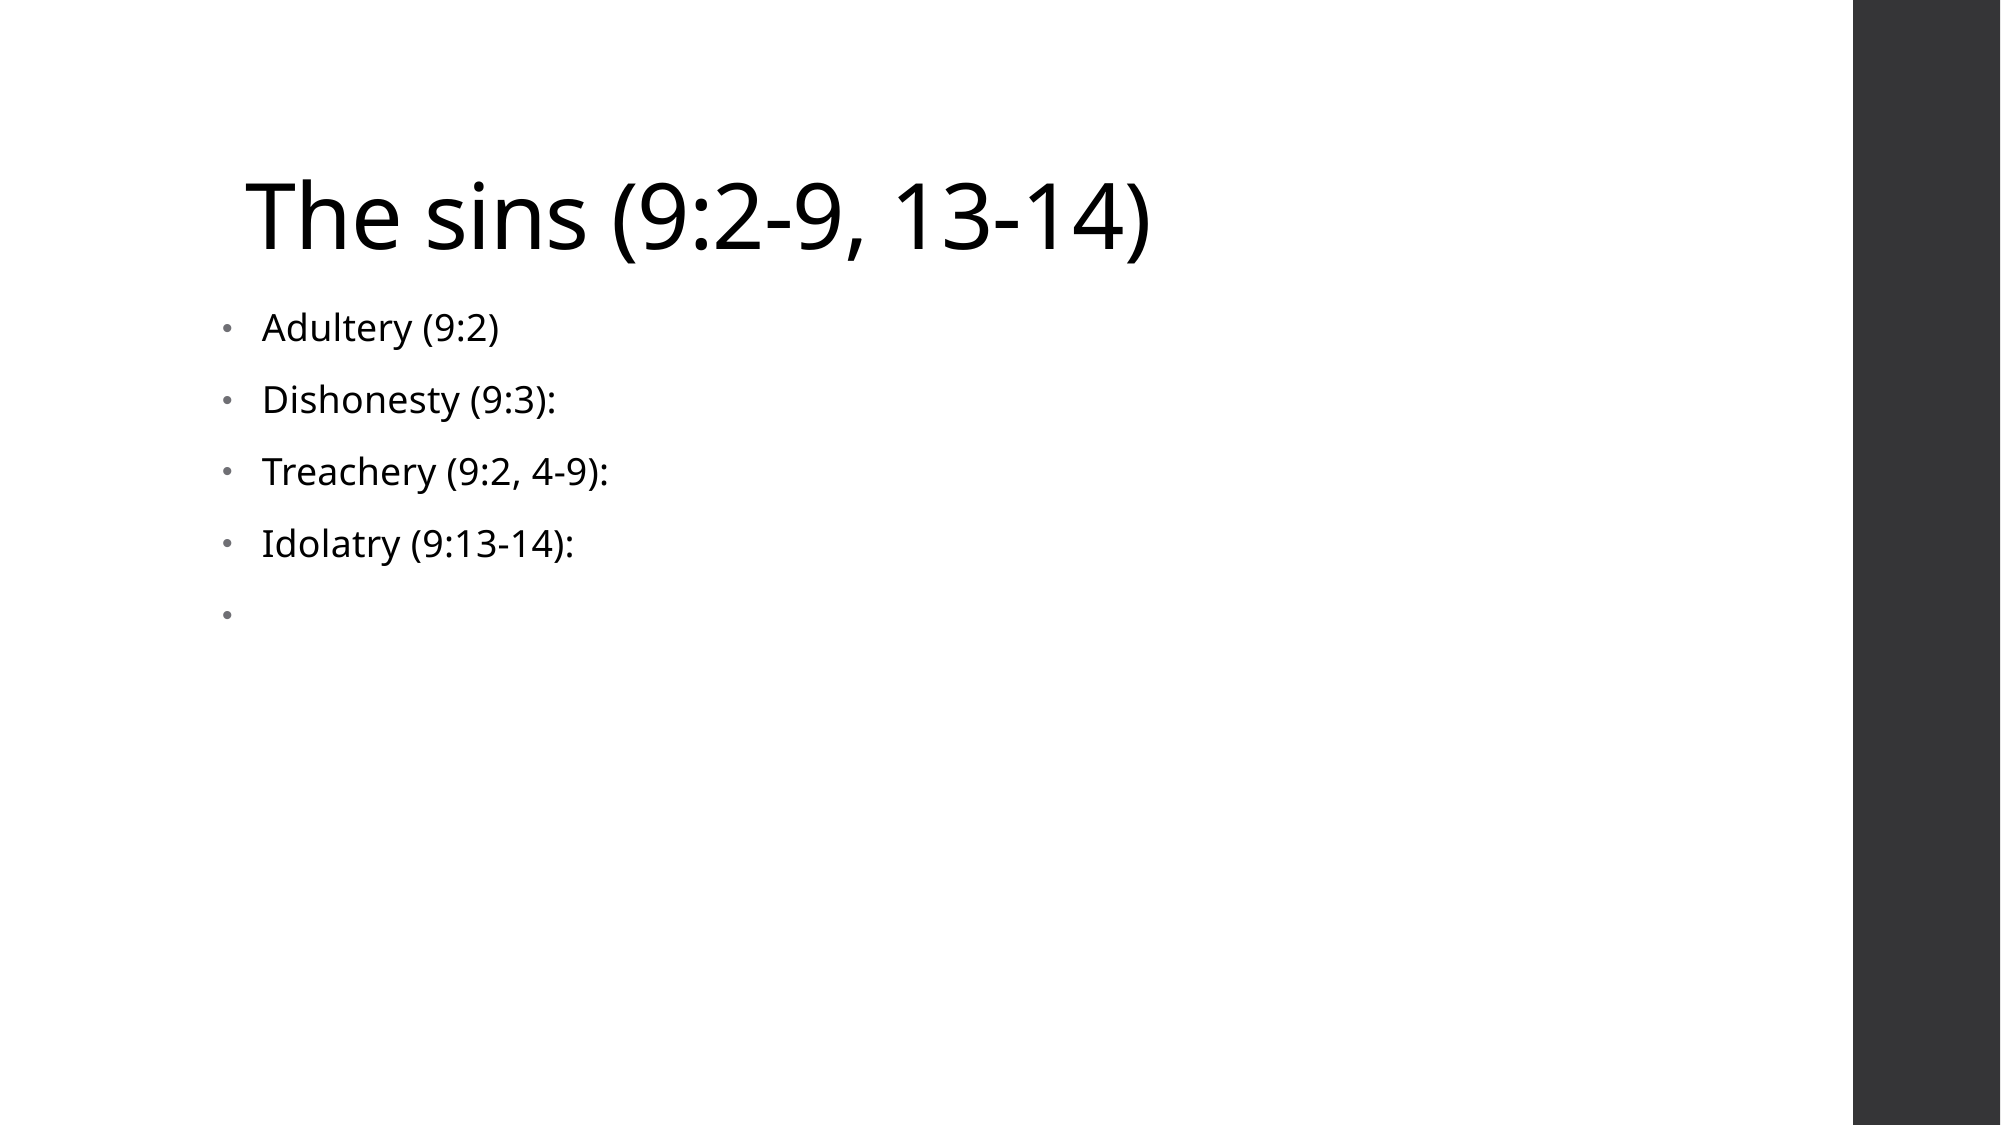

# The sins (9:2-9, 13-14)
 Adultery (9:2)
 Dishonesty (9:3):
 Treachery (9:2, 4-9):
 Idolatry (9:13-14):